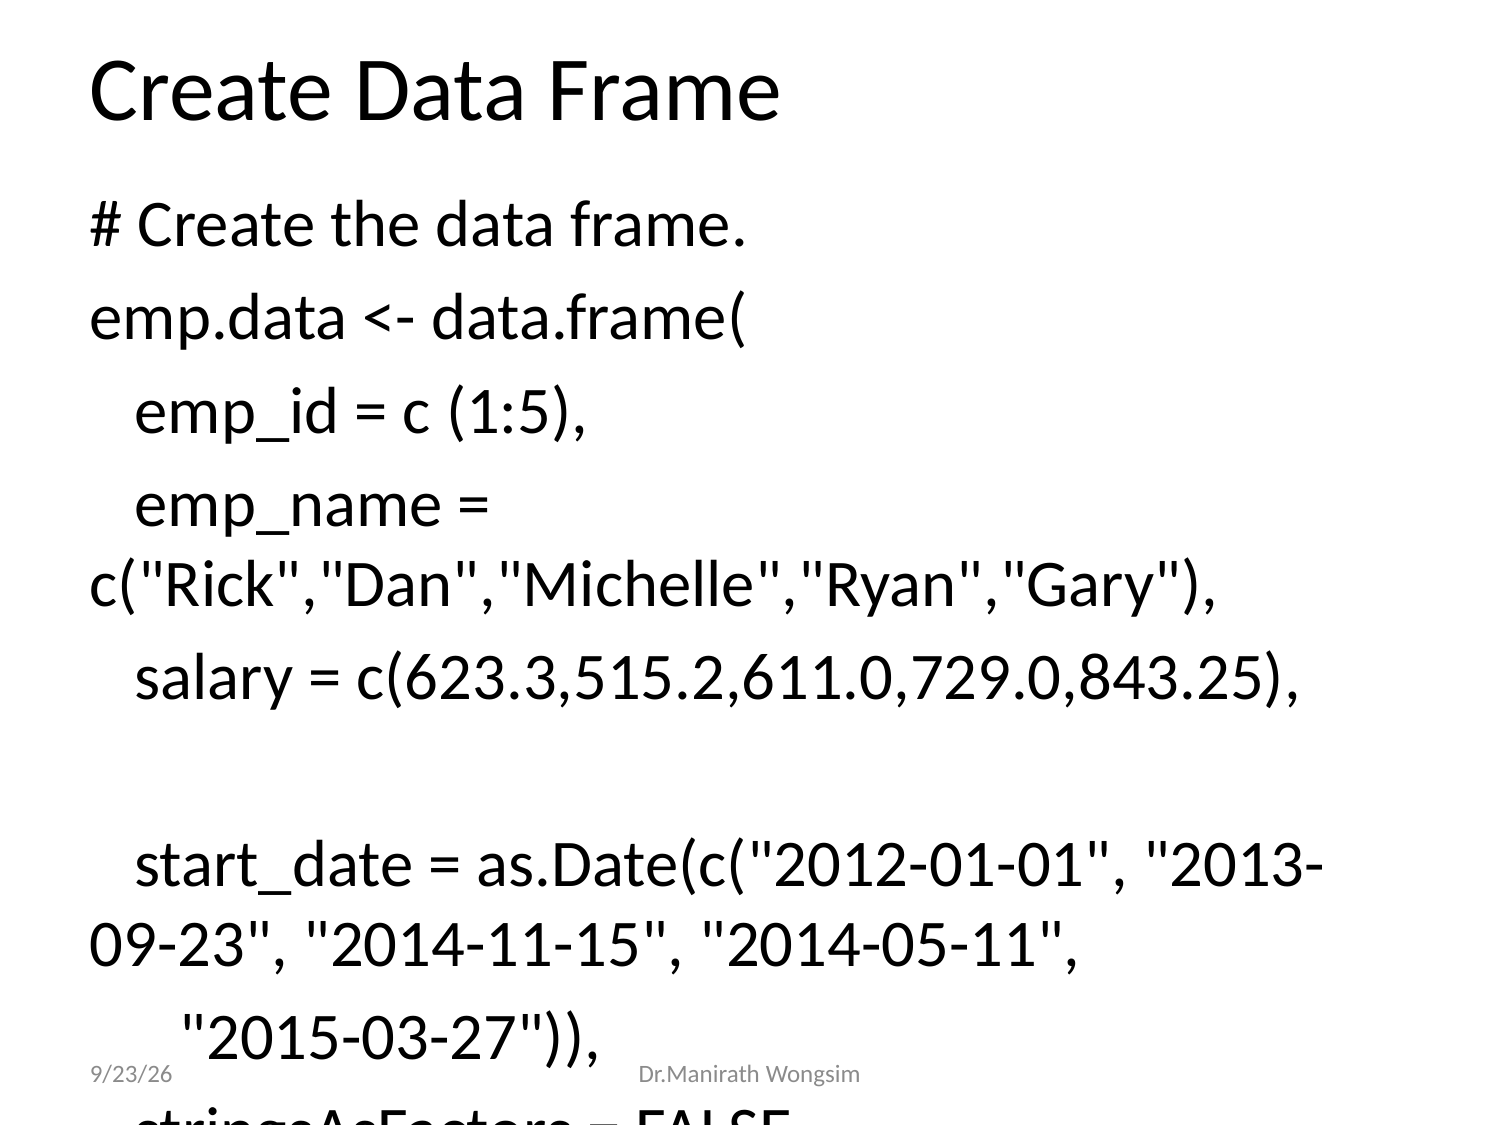

Create Data Frame
# Create the data frame.
emp.data <- data.frame(
 emp_id = c (1:5),
 emp_name = c("Rick","Dan","Michelle","Ryan","Gary"),
 salary = c(623.3,515.2,611.0,729.0,843.25),
 start_date = as.Date(c("2012-01-01", "2013-09-23", "2014-11-15", "2014-05-11",
 "2015-03-27")),
 stringsAsFactors = FALSE
)
# Print the data frame.
print(emp.data)
When we execute the above code, it produces the following result −
 emp_id emp_name salary start_date
1 1 Rick 623.30 2012-01-01
2 2 Dan 515.20 2013-09-23
3 3 Michelle 611.00 2014-11-15
4 4 Ryan 729.00 2014-05-11
5 5 Gary 843.25 2015-03-27
Dr.Manirath Wongsim